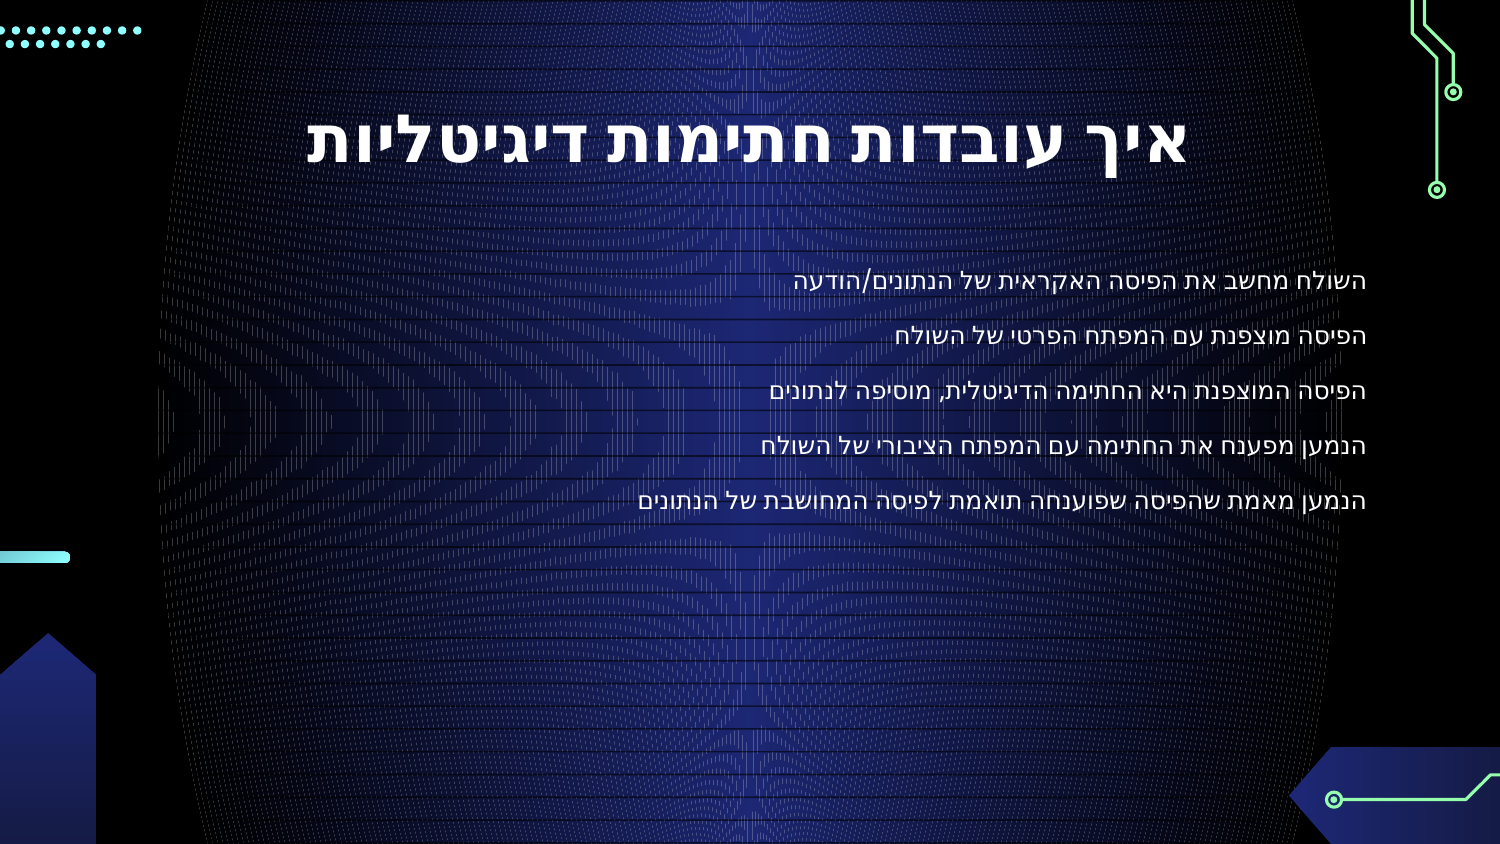

# איך עובדות חתימות דיגיטליות
השולח מחשב את הפיסה האקראית של הנתונים/הודעה
הפיסה מוצפנת עם המפתח הפרטי של השולח
הפיסה המוצפנת היא החתימה הדיגיטלית, מוסיפה לנתונים
הנמען מפענח את החתימה עם המפתח הציבורי של השולח
הנמען מאמת שהפיסה שפוענחה תואמת לפיסה המחושבת של הנתונים